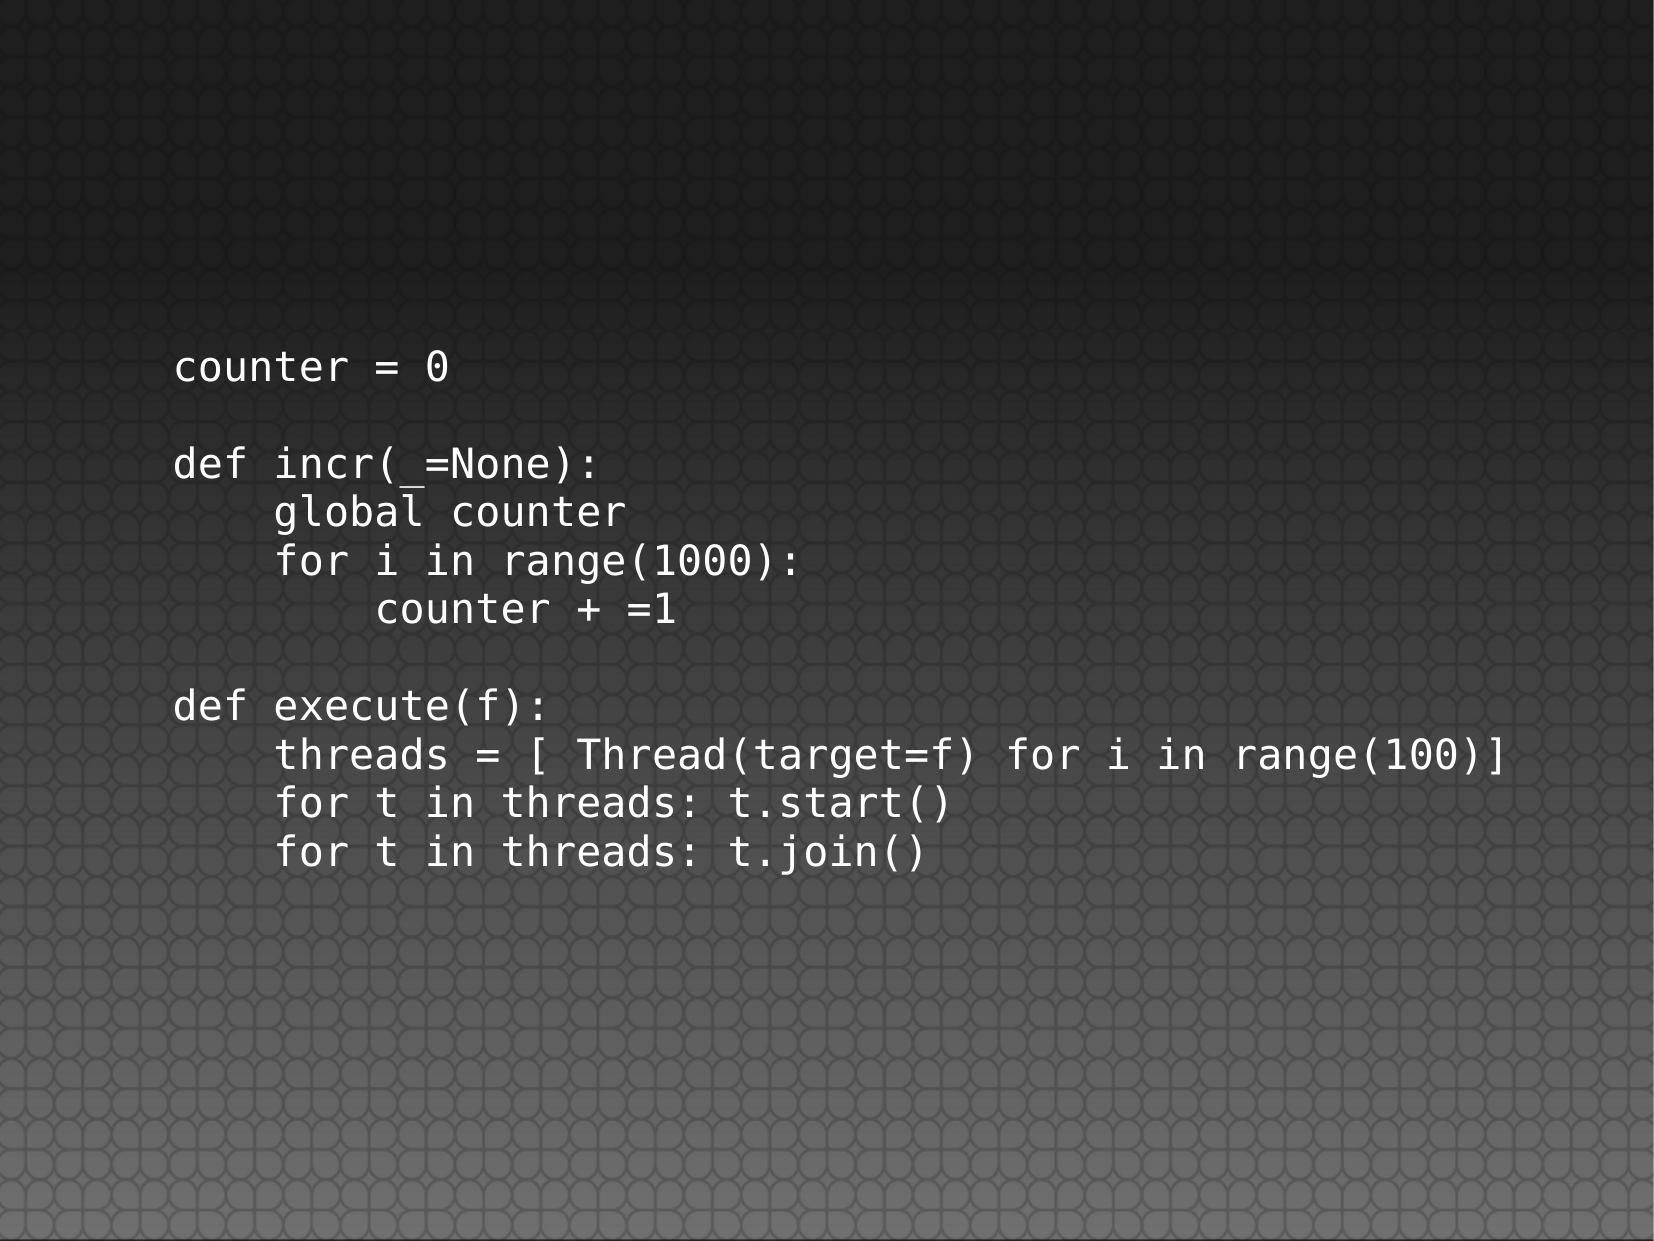

# counter = 0 def incr(_=None): global counter for i in range(1000): counter + =1 def execute(f): threads = [ Thread(target=f) for i in range(100)] for t in threads: t.start() for t in threads: t.join()